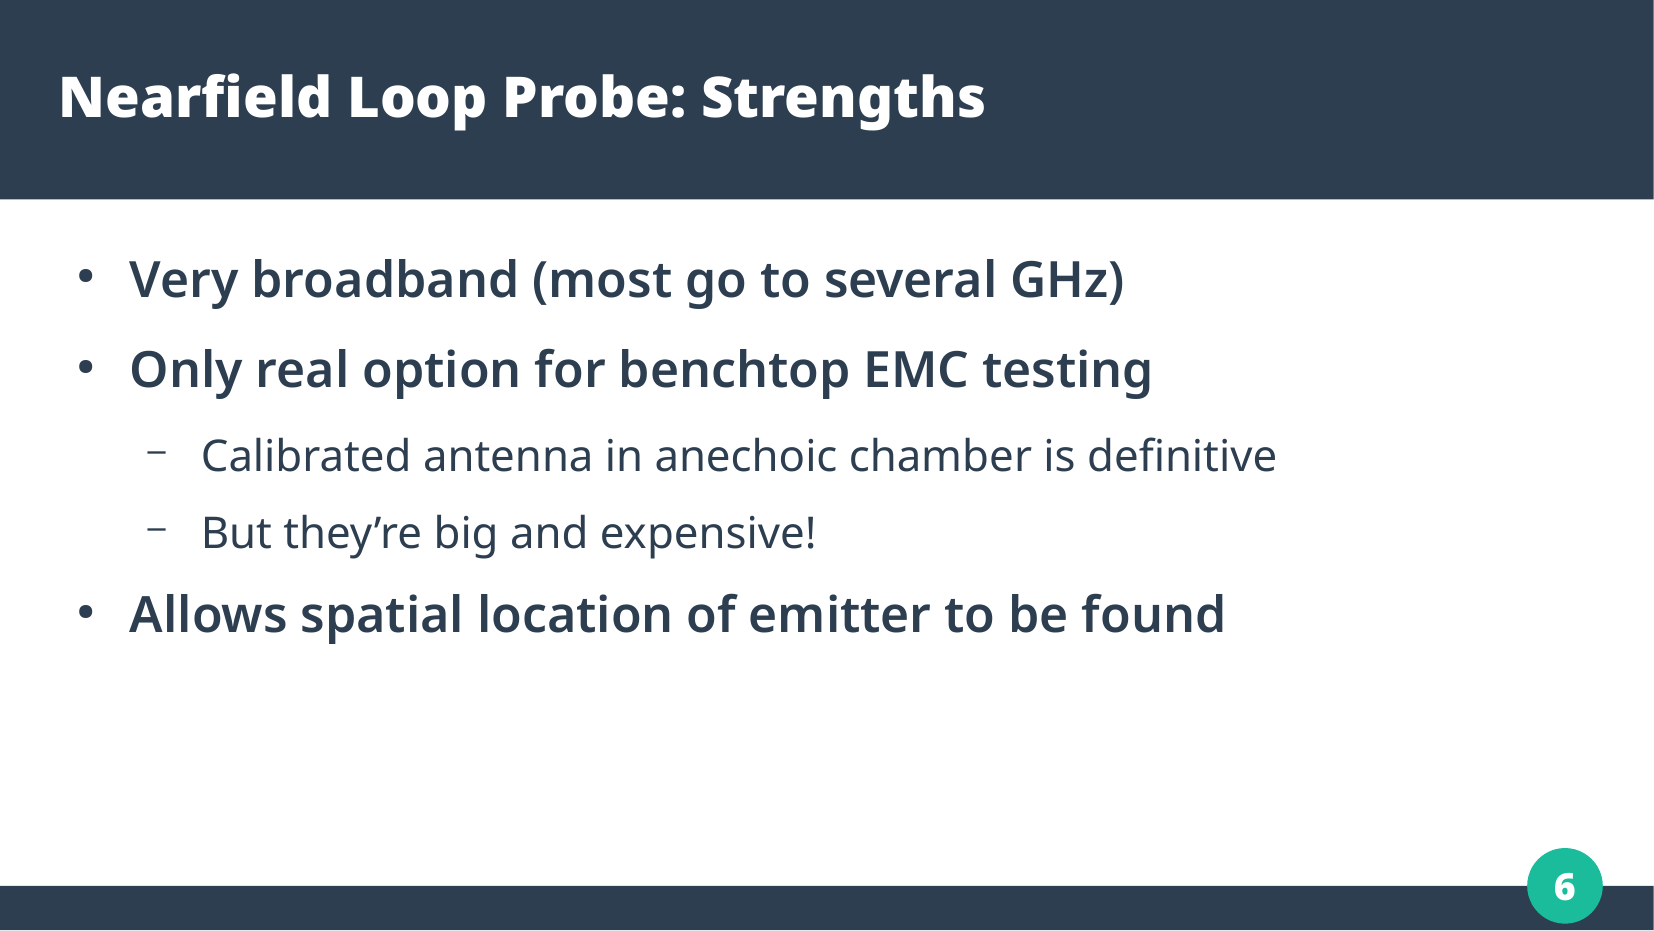

# Nearfield Loop Probe: Strengths
Very broadband (most go to several GHz)
Only real option for benchtop EMC testing
Calibrated antenna in anechoic chamber is definitive
But they’re big and expensive!
Allows spatial location of emitter to be found